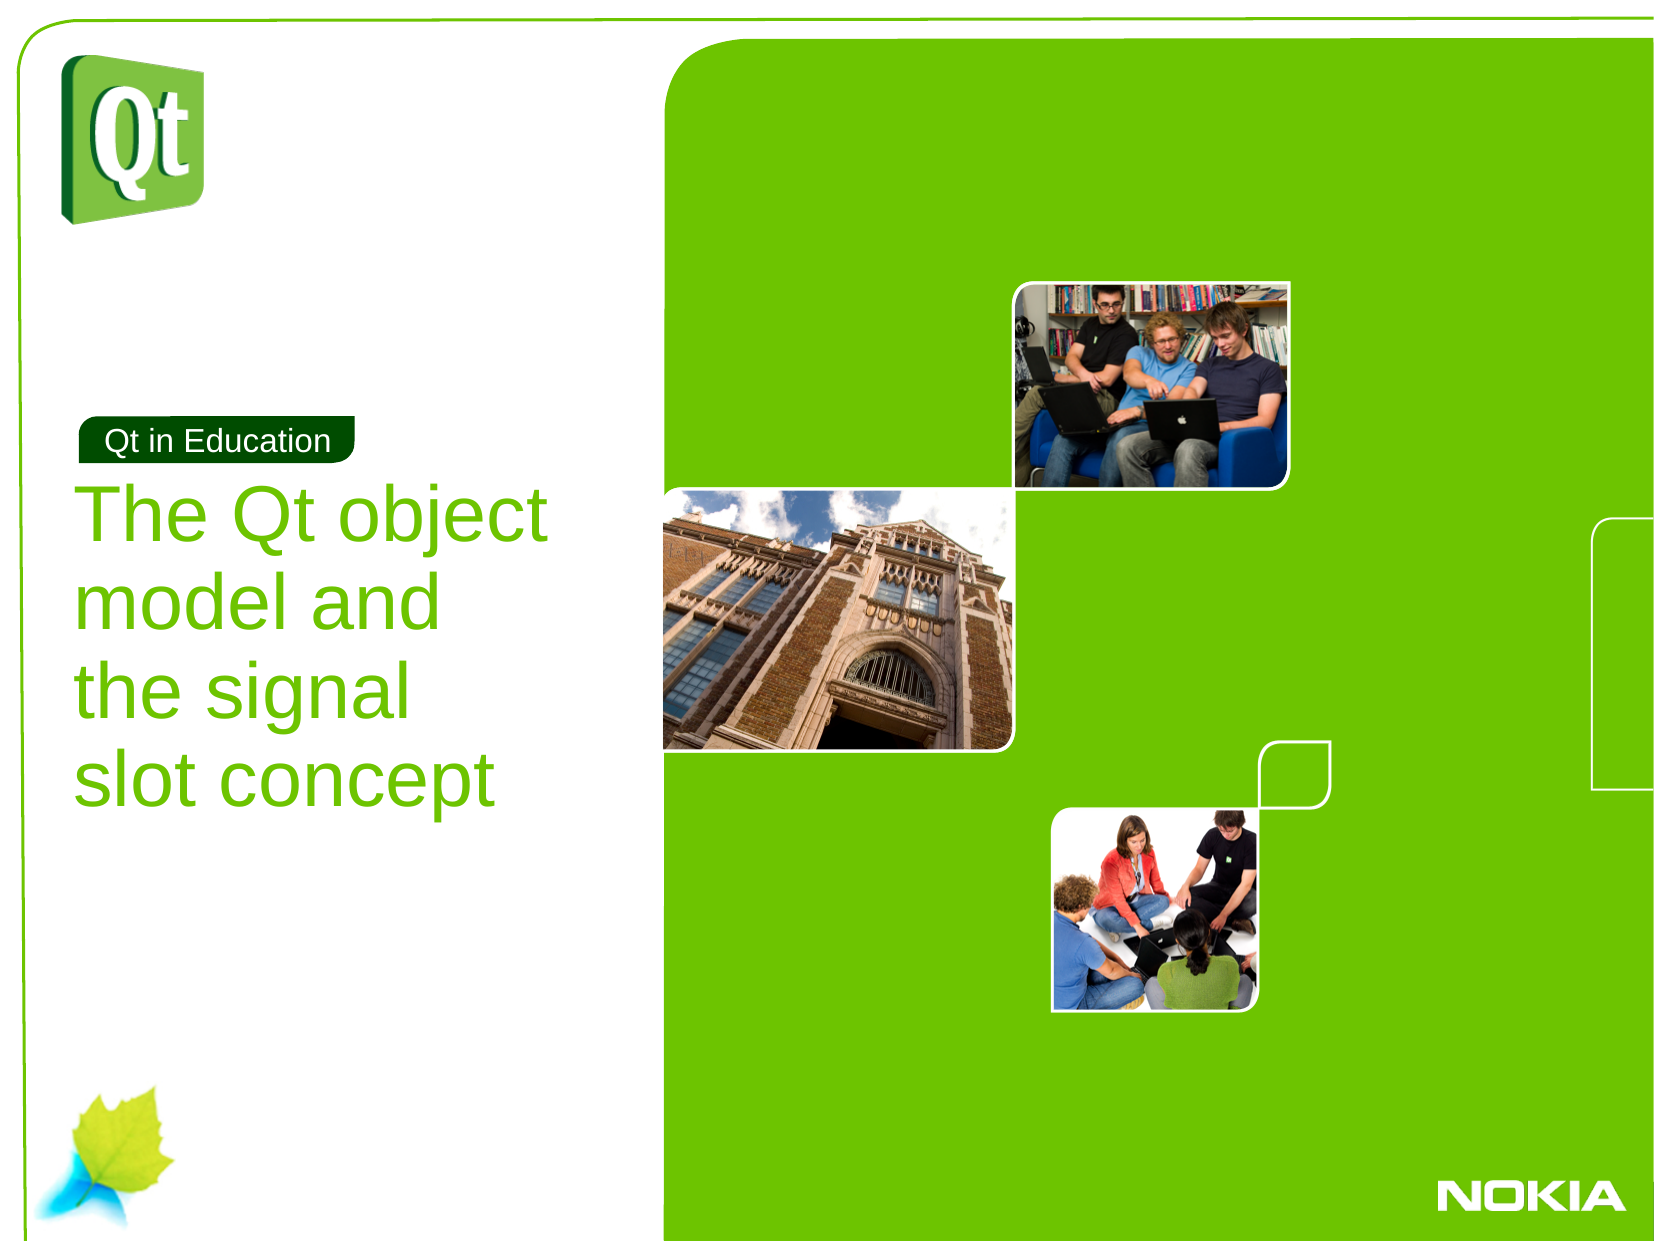

.
Qt in Education
The Qt object
model and
the signal
slot concept